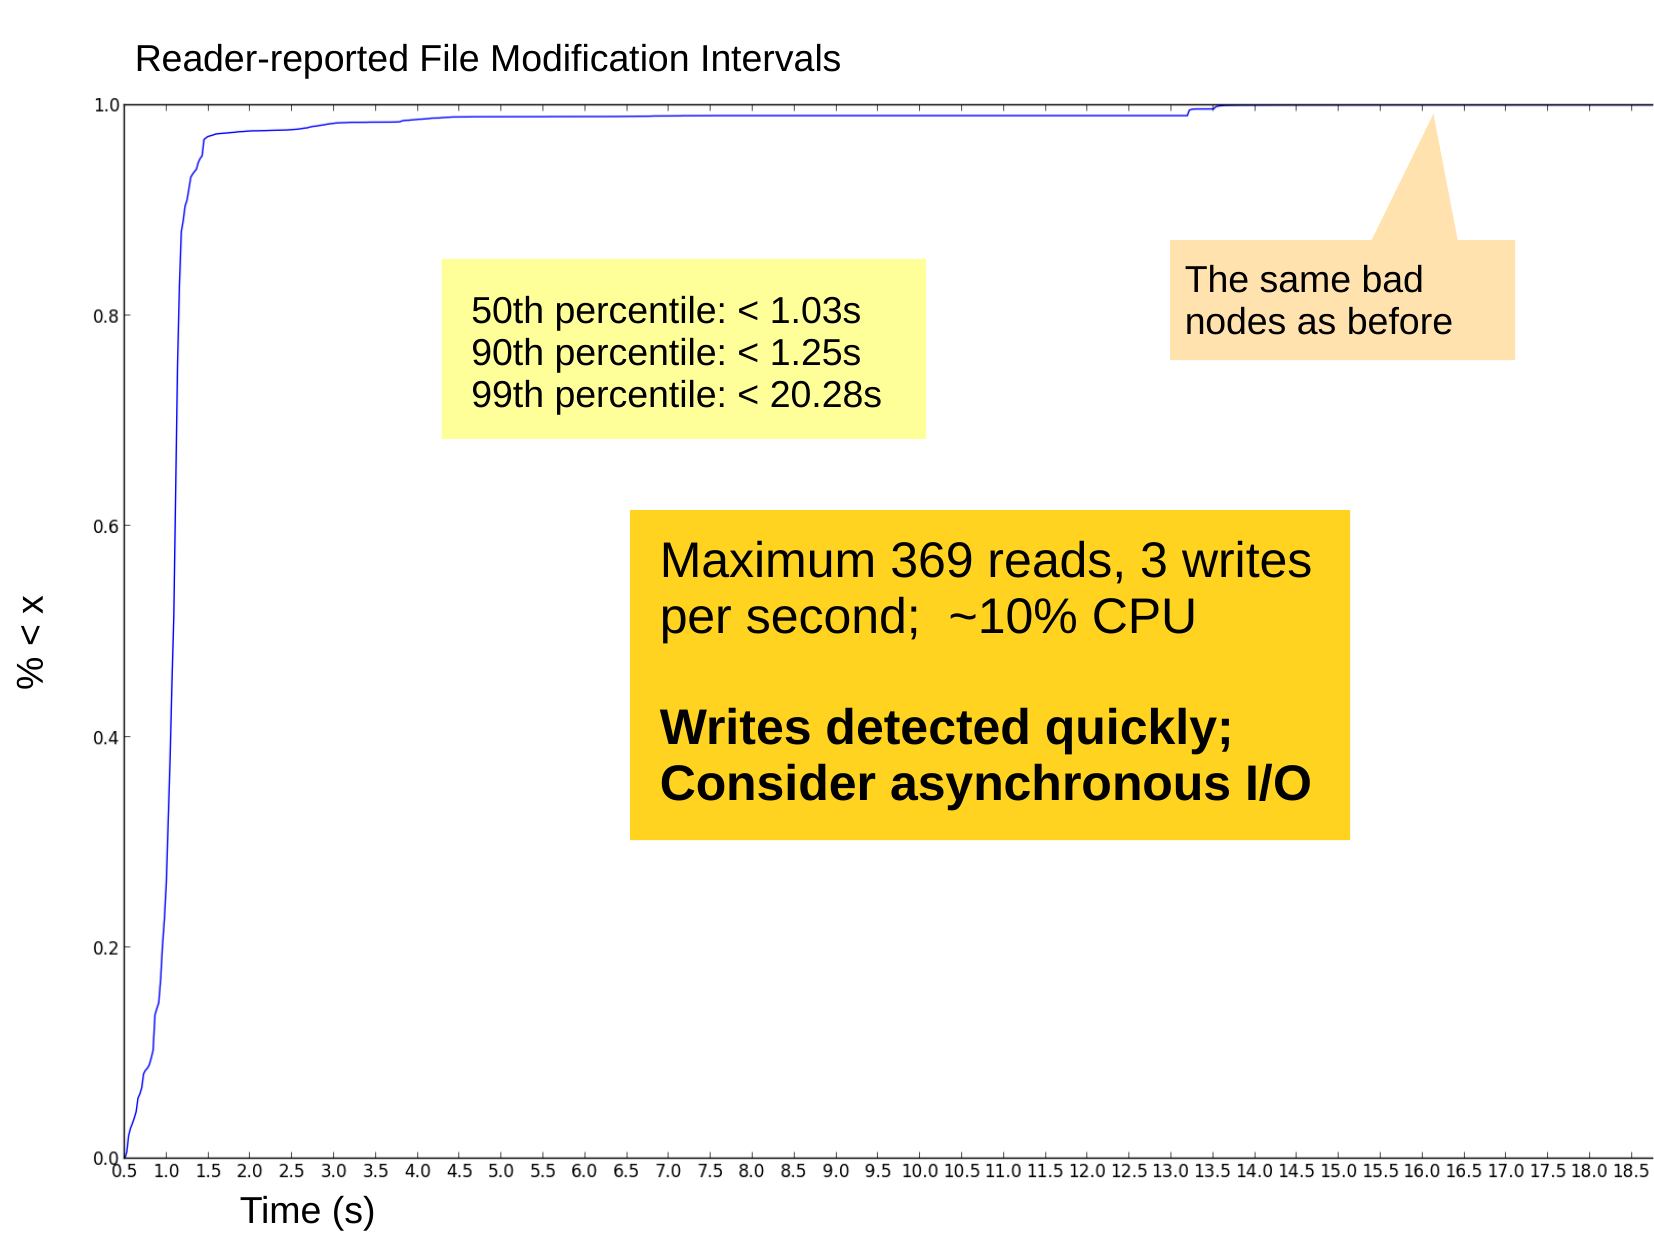

Reader-reported File Modification Intervals
The same bad
nodes as before
50th percentile: < 1.03s
90th percentile: < 1.25s
99th percentile: < 20.28s
Maximum 369 reads, 3 writes per second; ~10% CPU
Writes detected quickly;
Consider asynchronous I/O
% < x
Time (s)